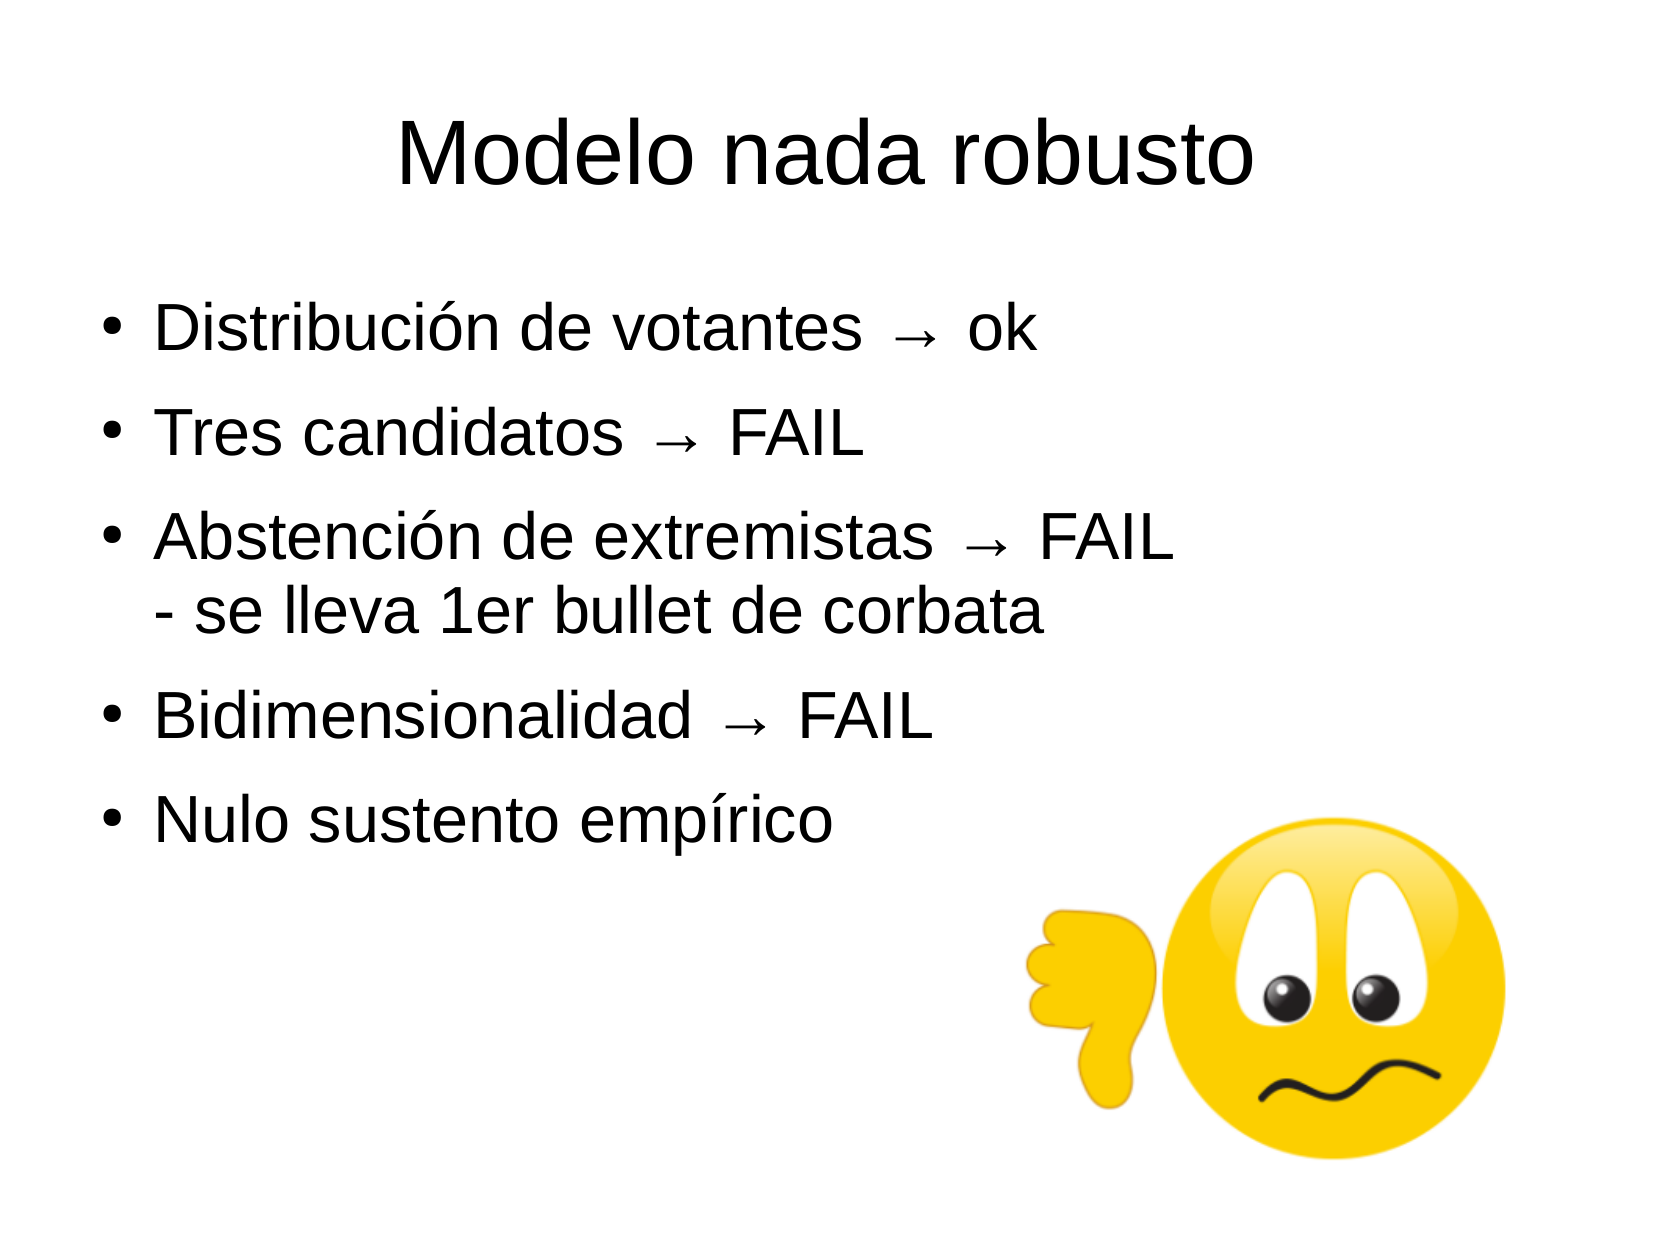

# Modelo nada robusto
Distribución de votantes → ok
Tres candidatos → FAIL
Abstención de extremistas → FAIL
- se lleva 1er bullet de corbata
Bidimensionalidad → FAIL
Nulo sustento empírico